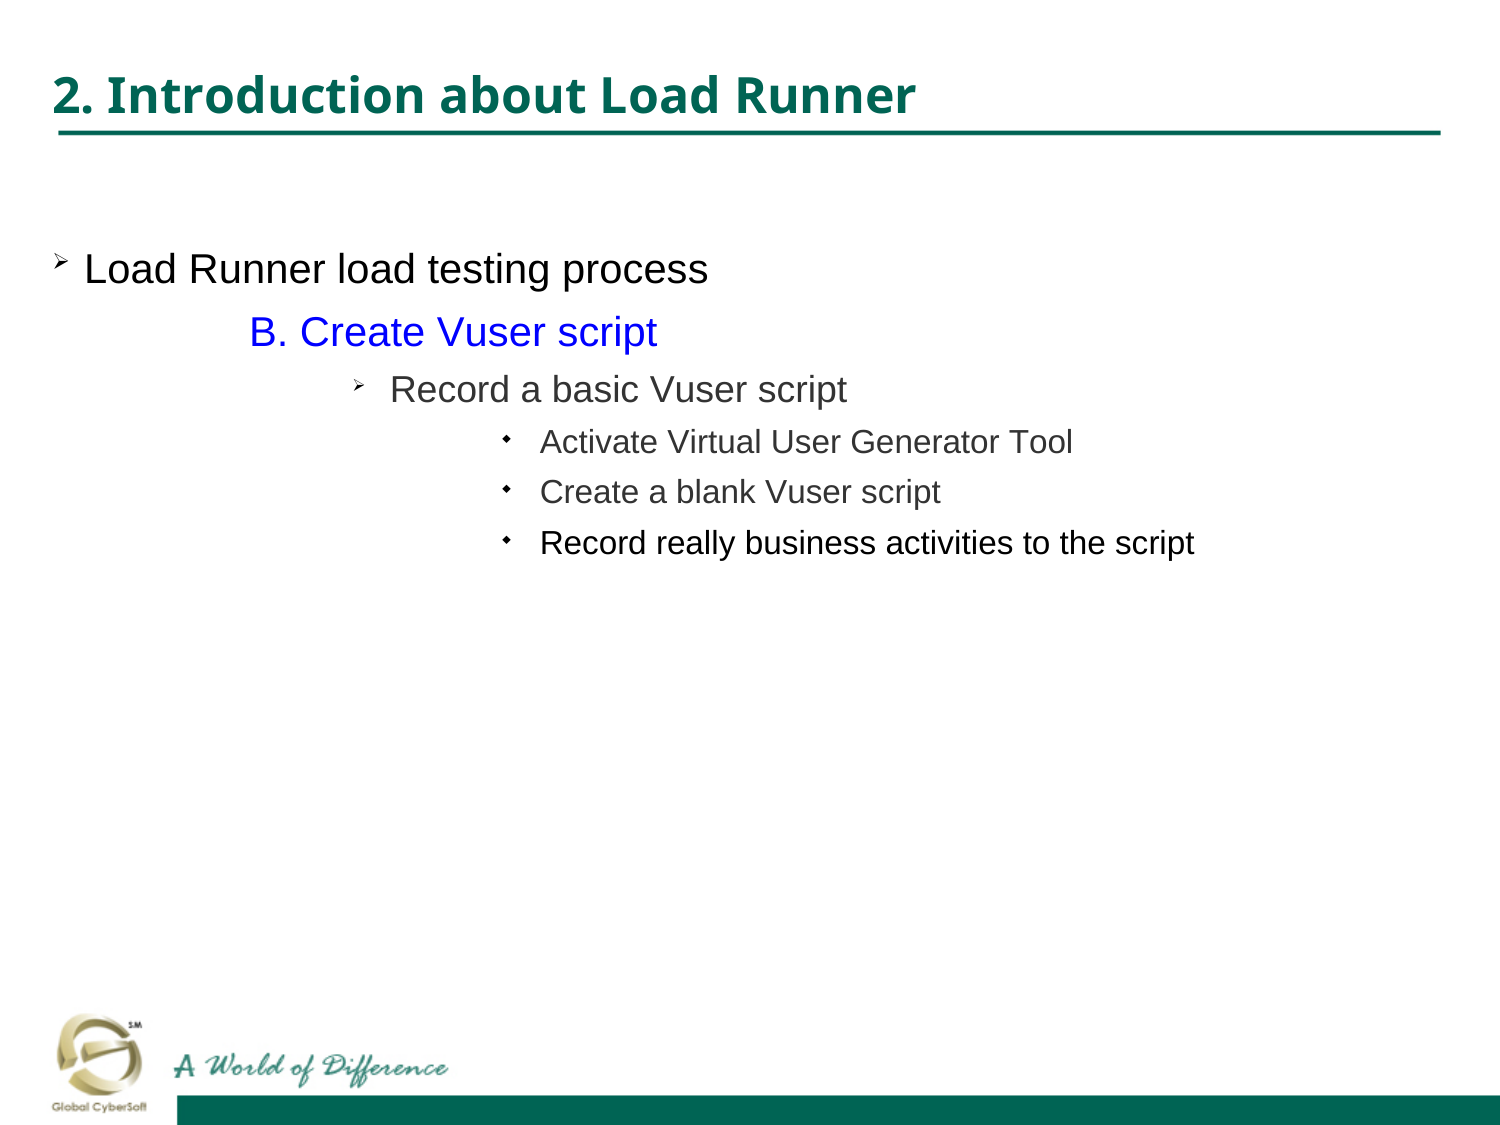

# 2. Introduction about Load Runner
 Load Runner load testing process
B. Create Vuser script
Record a basic Vuser script
Activate Virtual User Generator Tool
Create a blank Vuser script
Record really business activities to the script